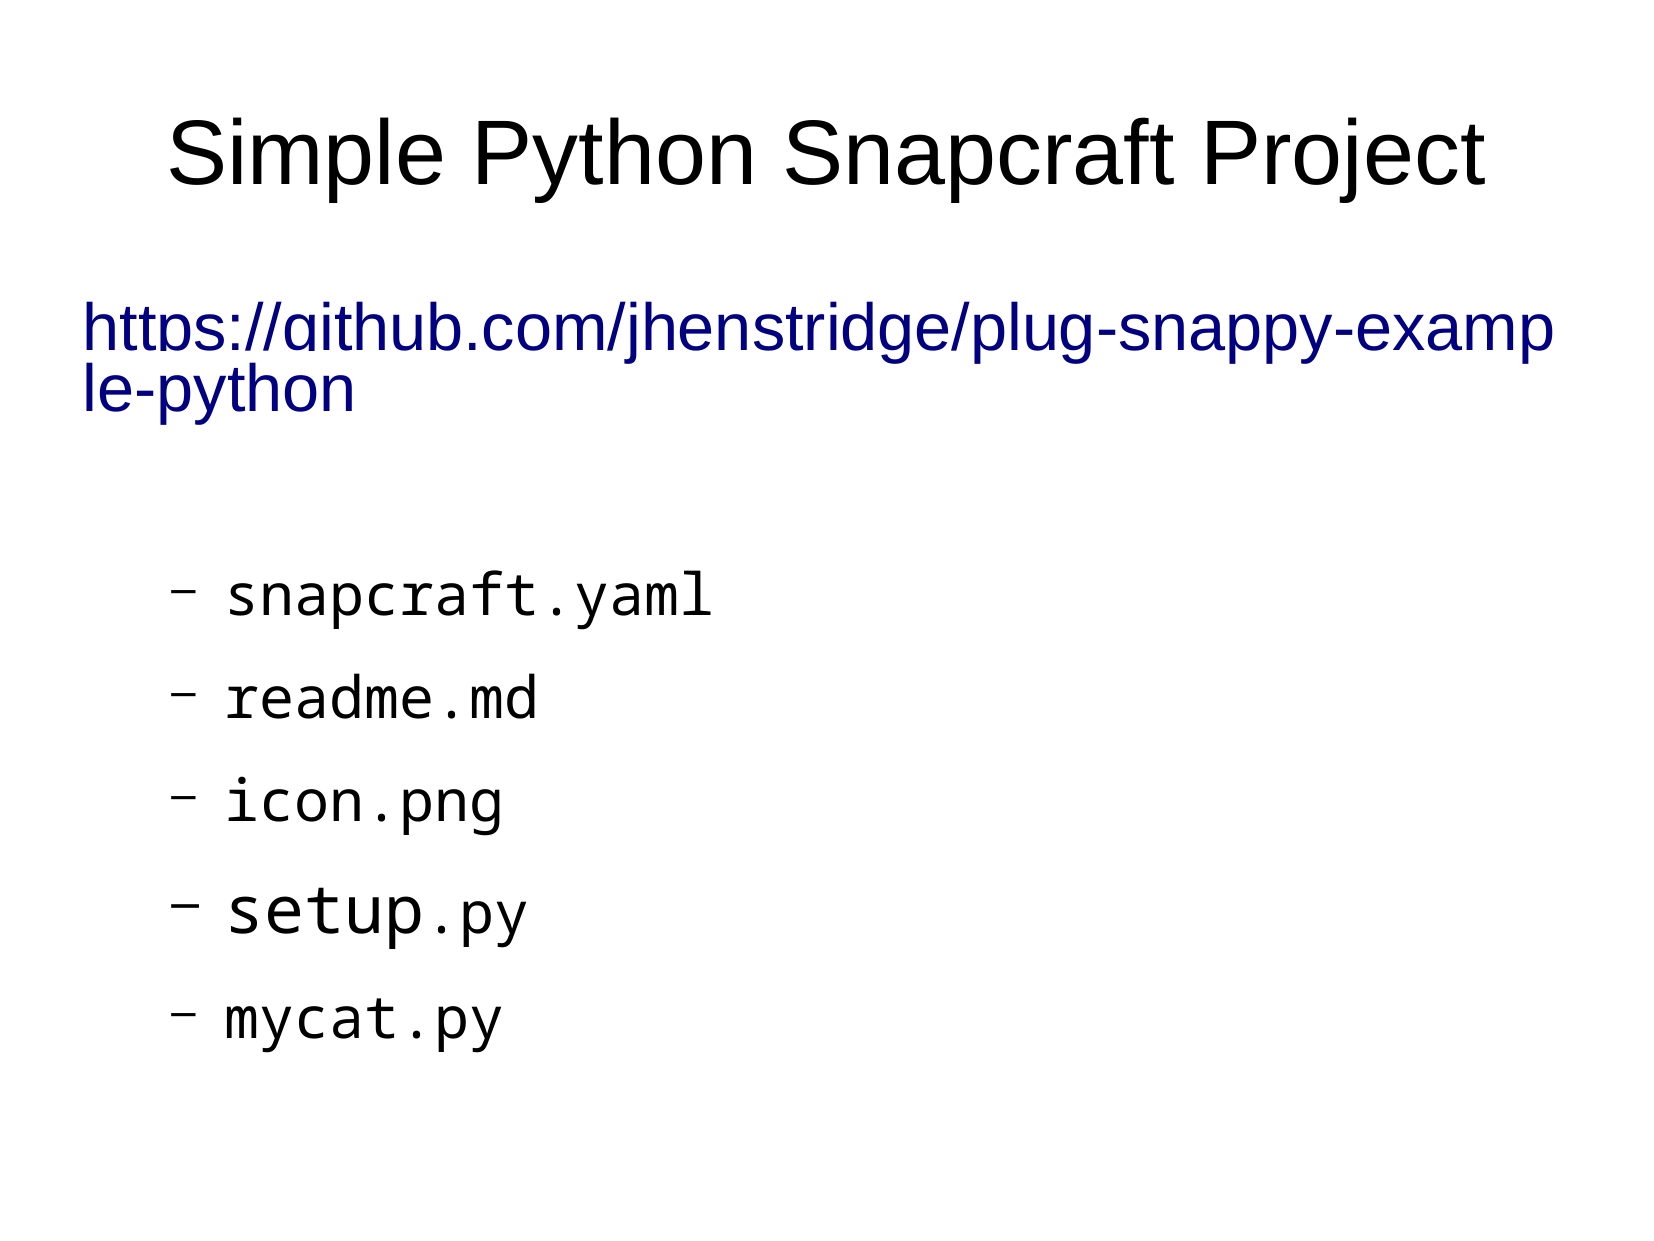

# Simple Python Snapcraft Project
https://github.com/jhenstridge/plug-snappy-example-python
snapcraft.yaml
readme.md
icon.png
setup.py
mycat.py